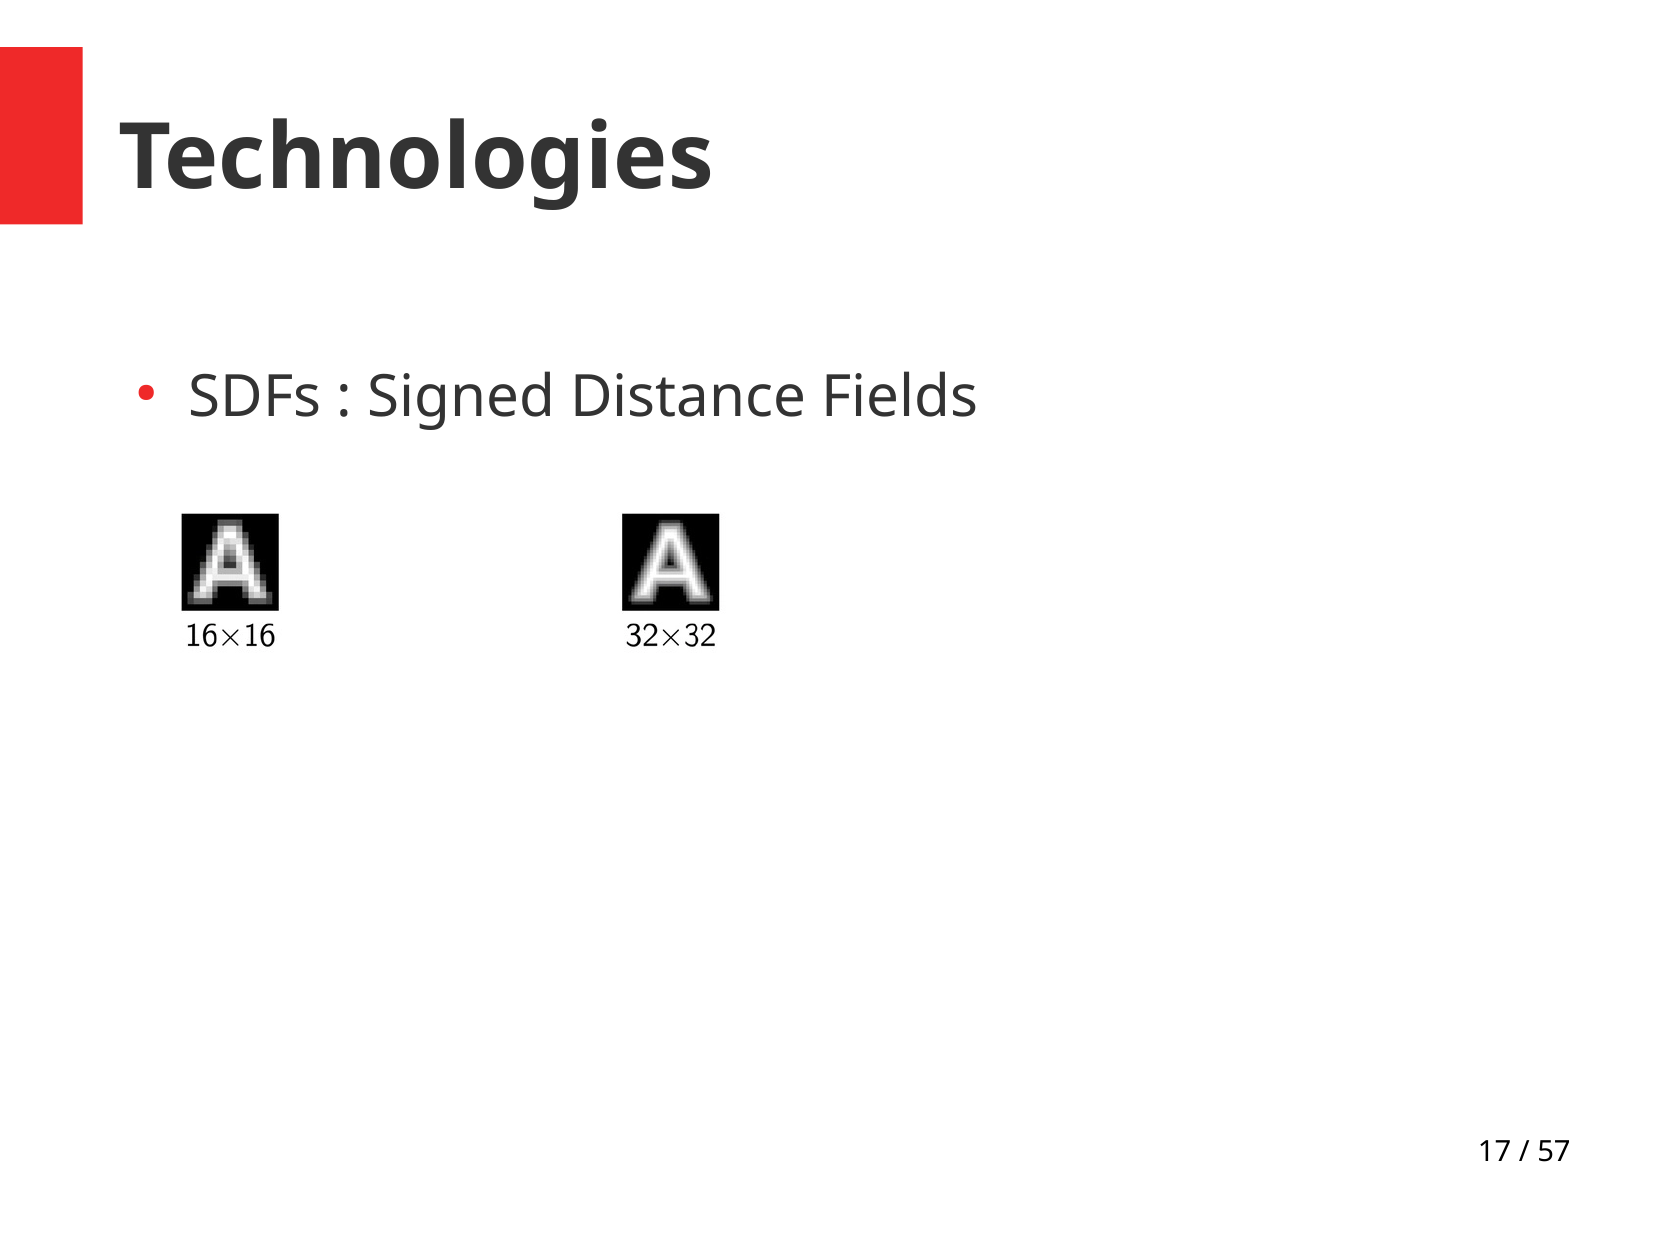

# Technologies
SDFs : Signed Distance Fields
17